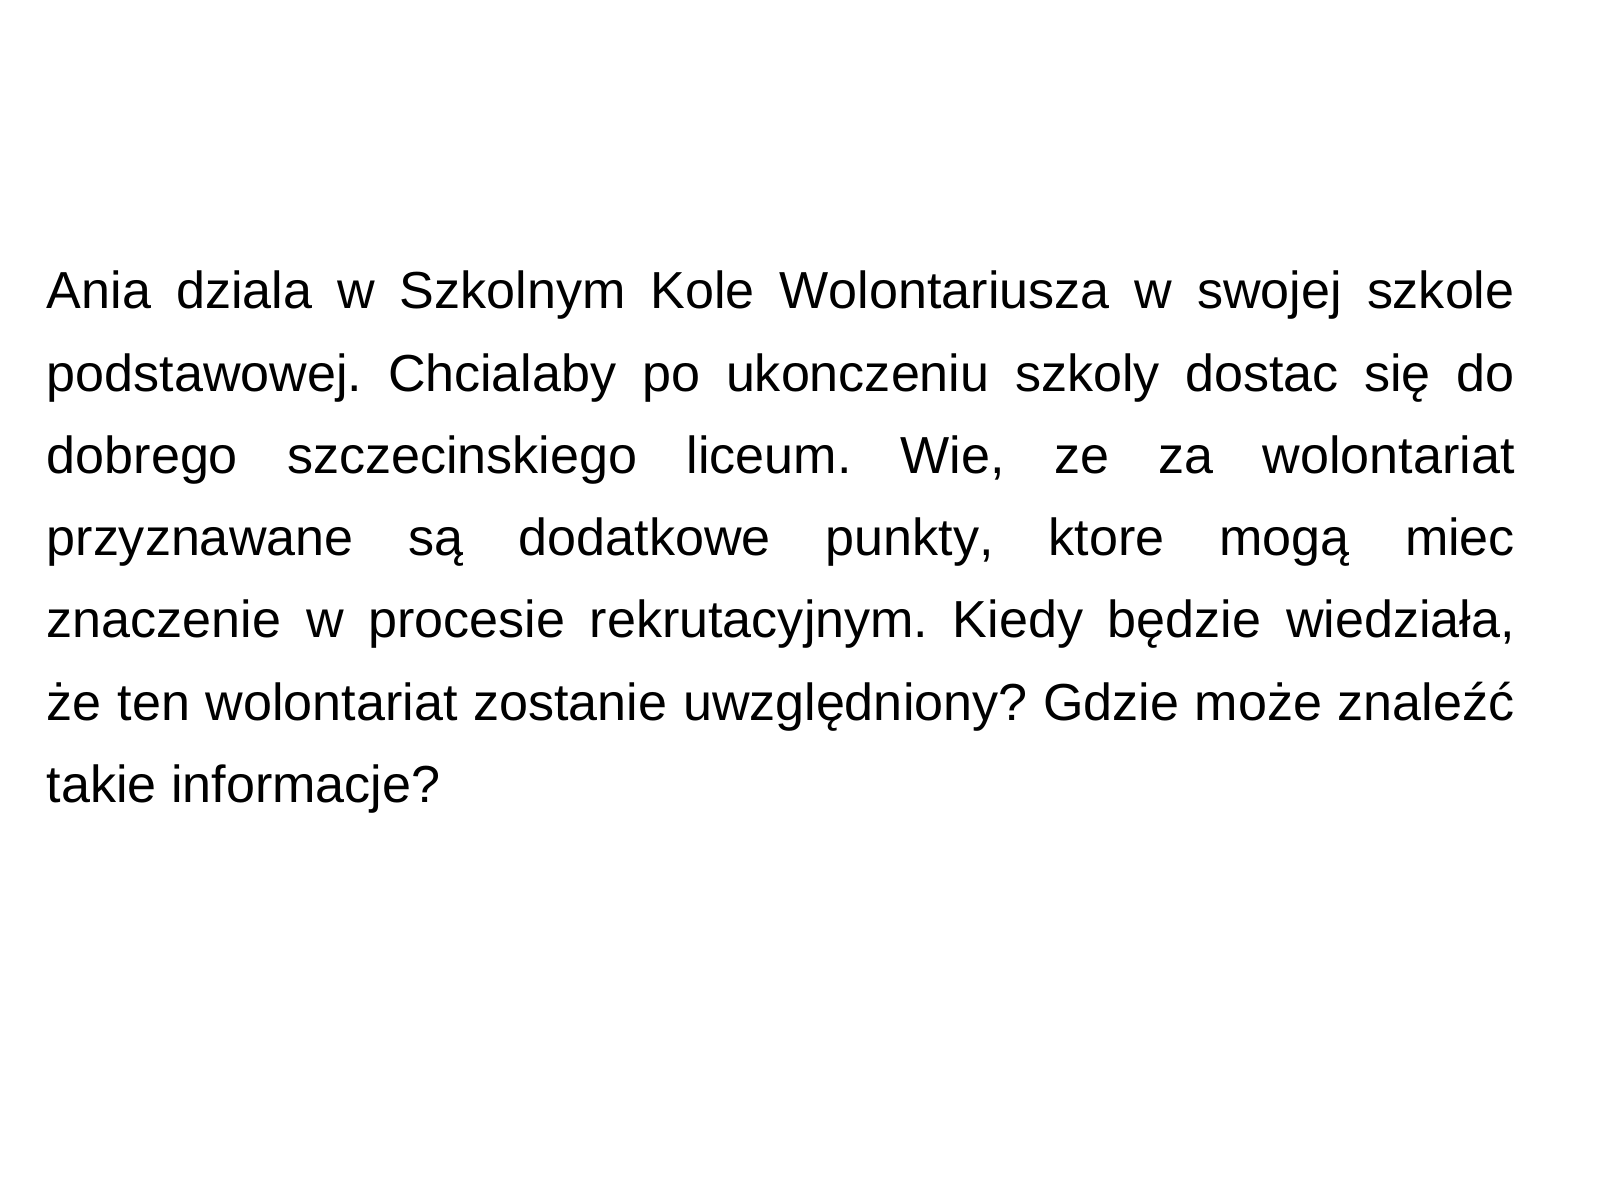

Ania dziala w Szkolnym Kole Wolontariusza w swojej szkole podstawowej. Chcialaby po ukonczeniu szkoly dostac się do dobrego szczecinskiego liceum. Wie, ze za wolontariat przyznawane są dodatkowe punkty, ktore mogą miec znaczenie w procesie rekrutacyjnym. Kiedy będzie wiedziała, że ten wolontariat zostanie uwzględniony? Gdzie może znaleźć
takie informacje?